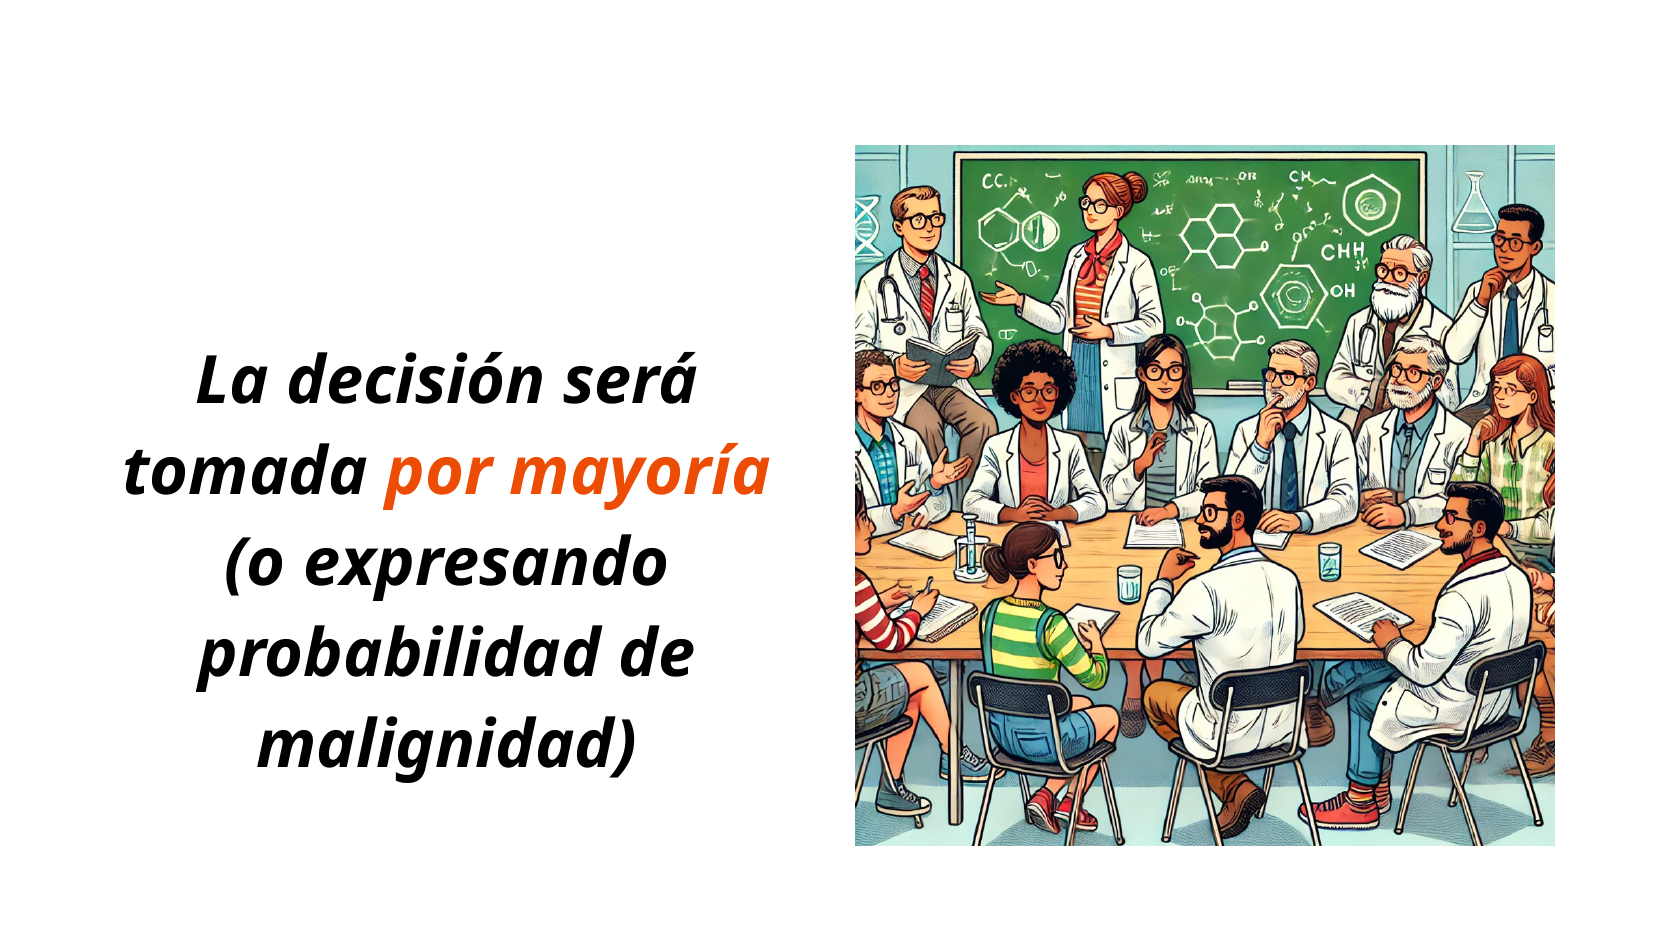

La decisión será tomada por mayoría (o expresando probabilidad de malignidad)